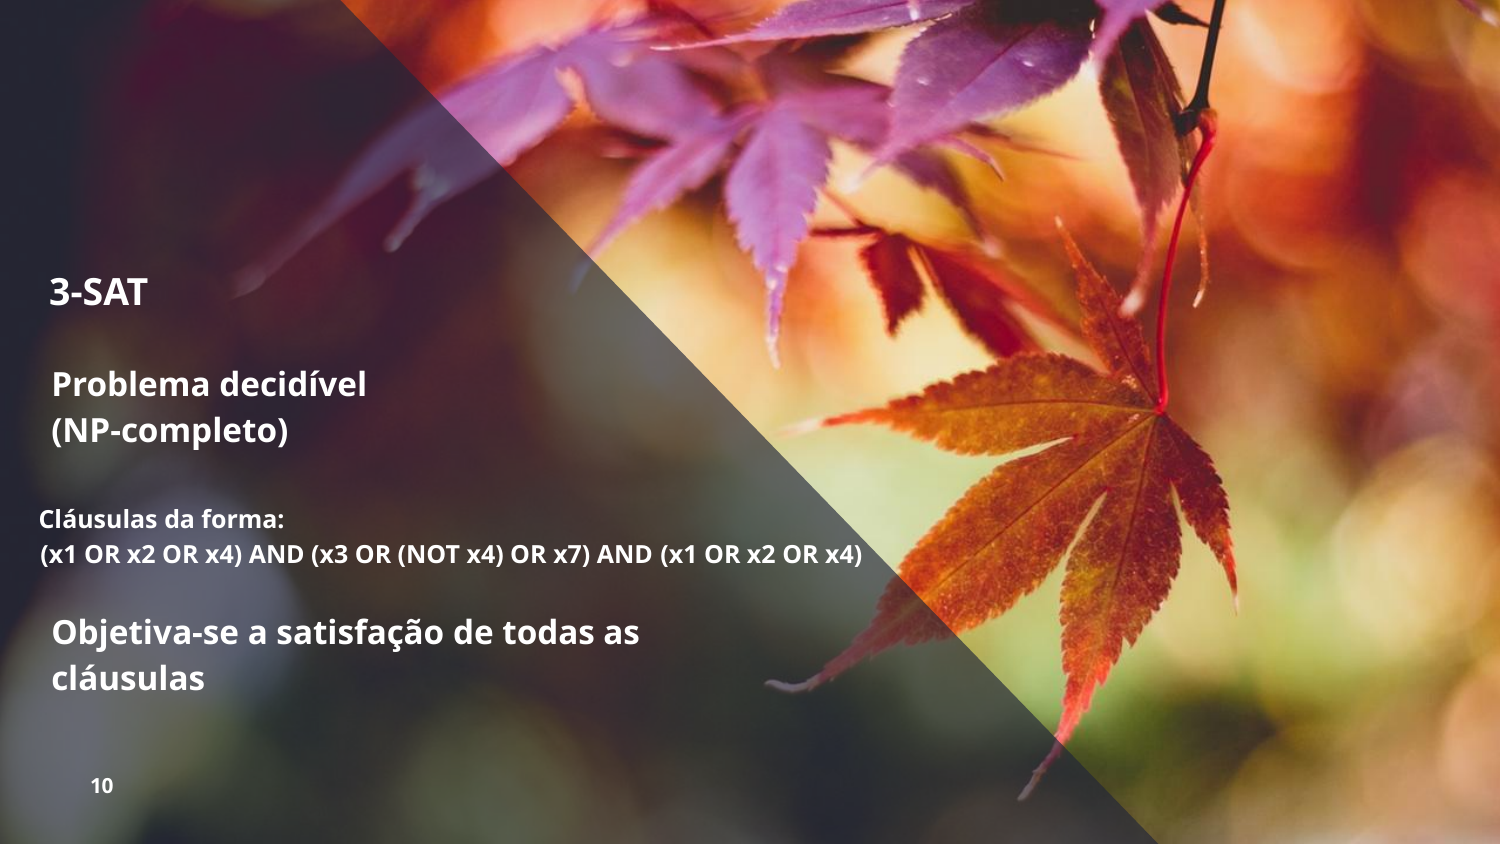

# 3-SAT
Problema decidível
(NP-completo)
Cláusulas da forma:
(x1 OR x2 OR x4) AND (x3 OR (NOT x4) OR x7) AND (x1 OR x2 OR x4)
Objetiva-se a satisfação de todas as cláusulas